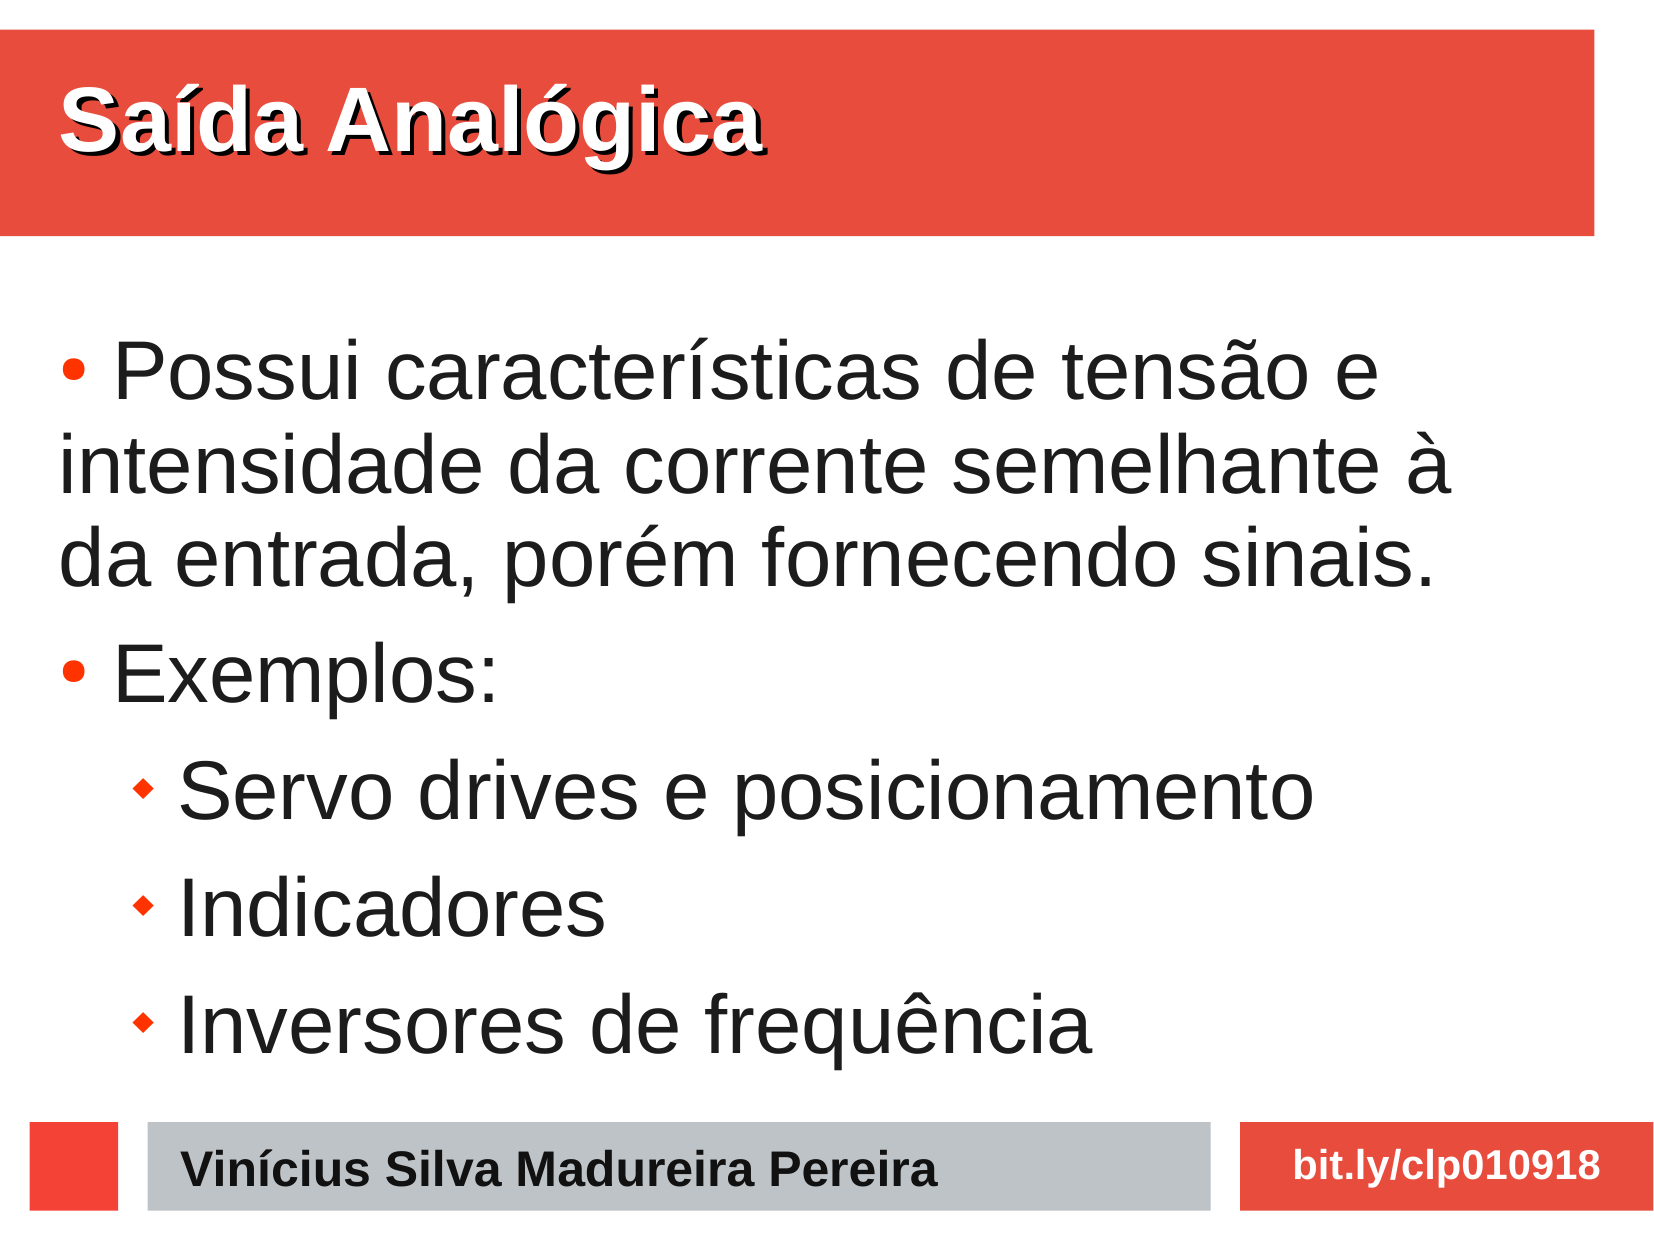

# Saída Analógica
 Possui características de tensão e intensidade da corrente semelhante à da entrada, porém fornecendo sinais.
 Exemplos:
 Servo drives e posicionamento
 Indicadores
 Inversores de frequência
Vinícius Silva Madureira Pereira
bit.ly/clp010918